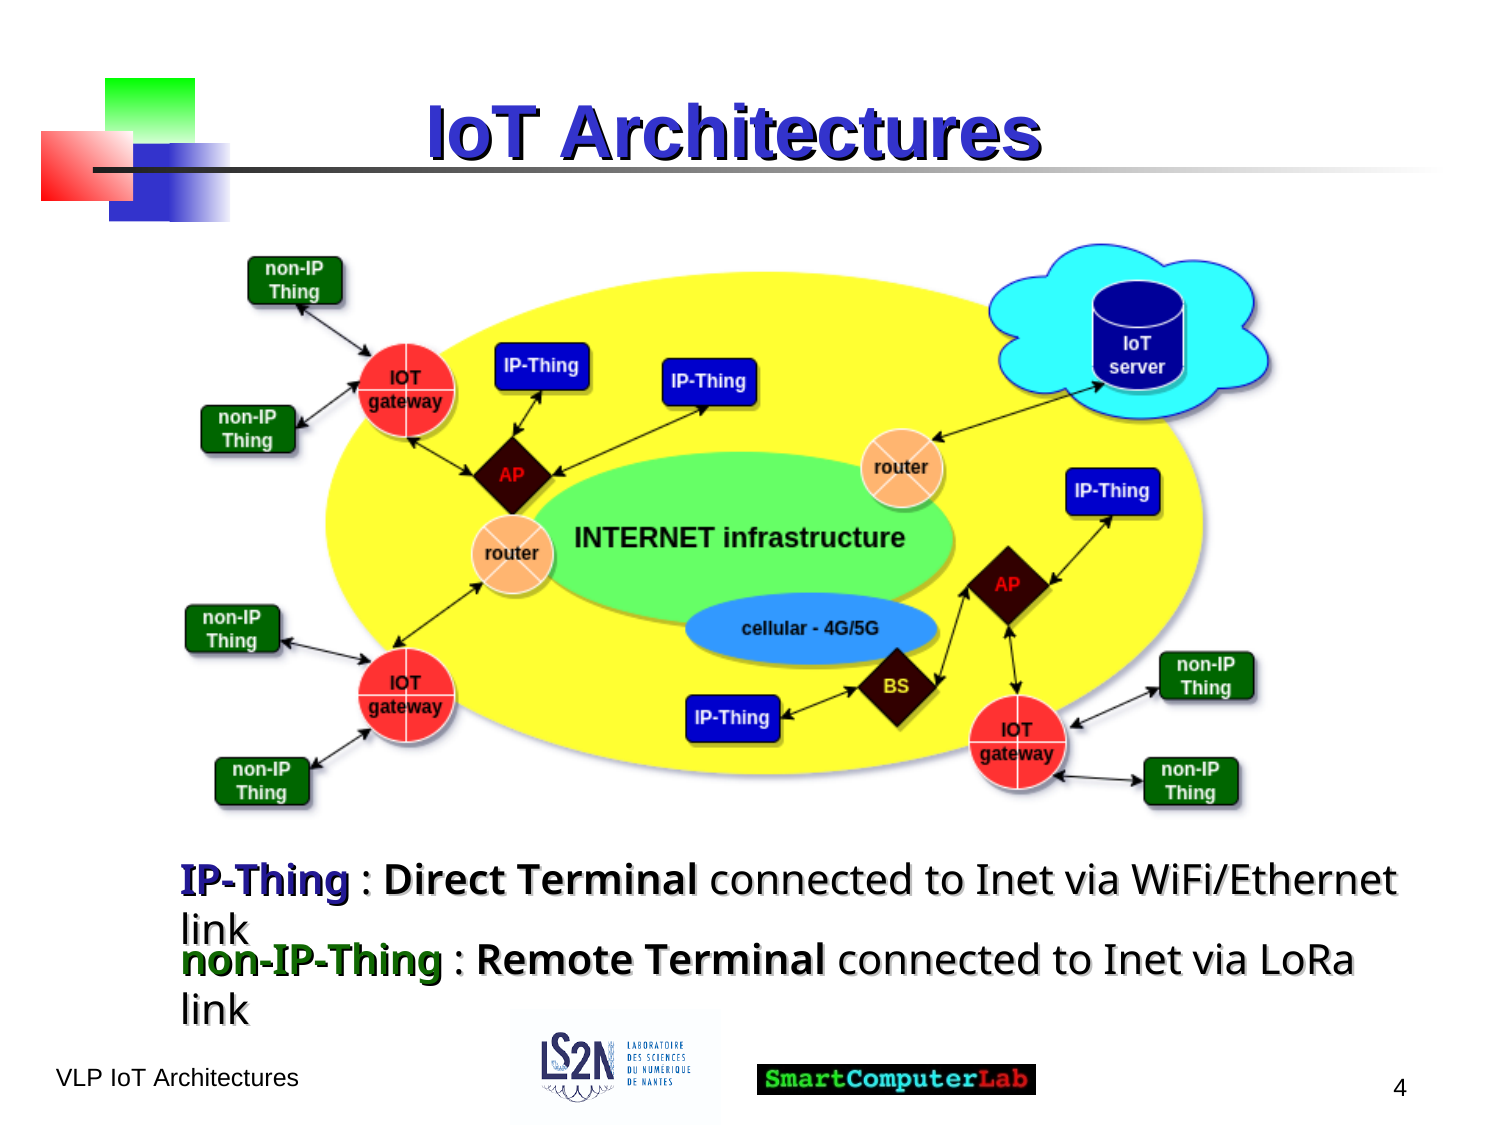

# IoT Architectures
IP-Thing : Direct Terminal connected to Inet via WiFi/Ethernet link
non-IP-Thing : Remote Terminal connected to Inet via LoRa link
4